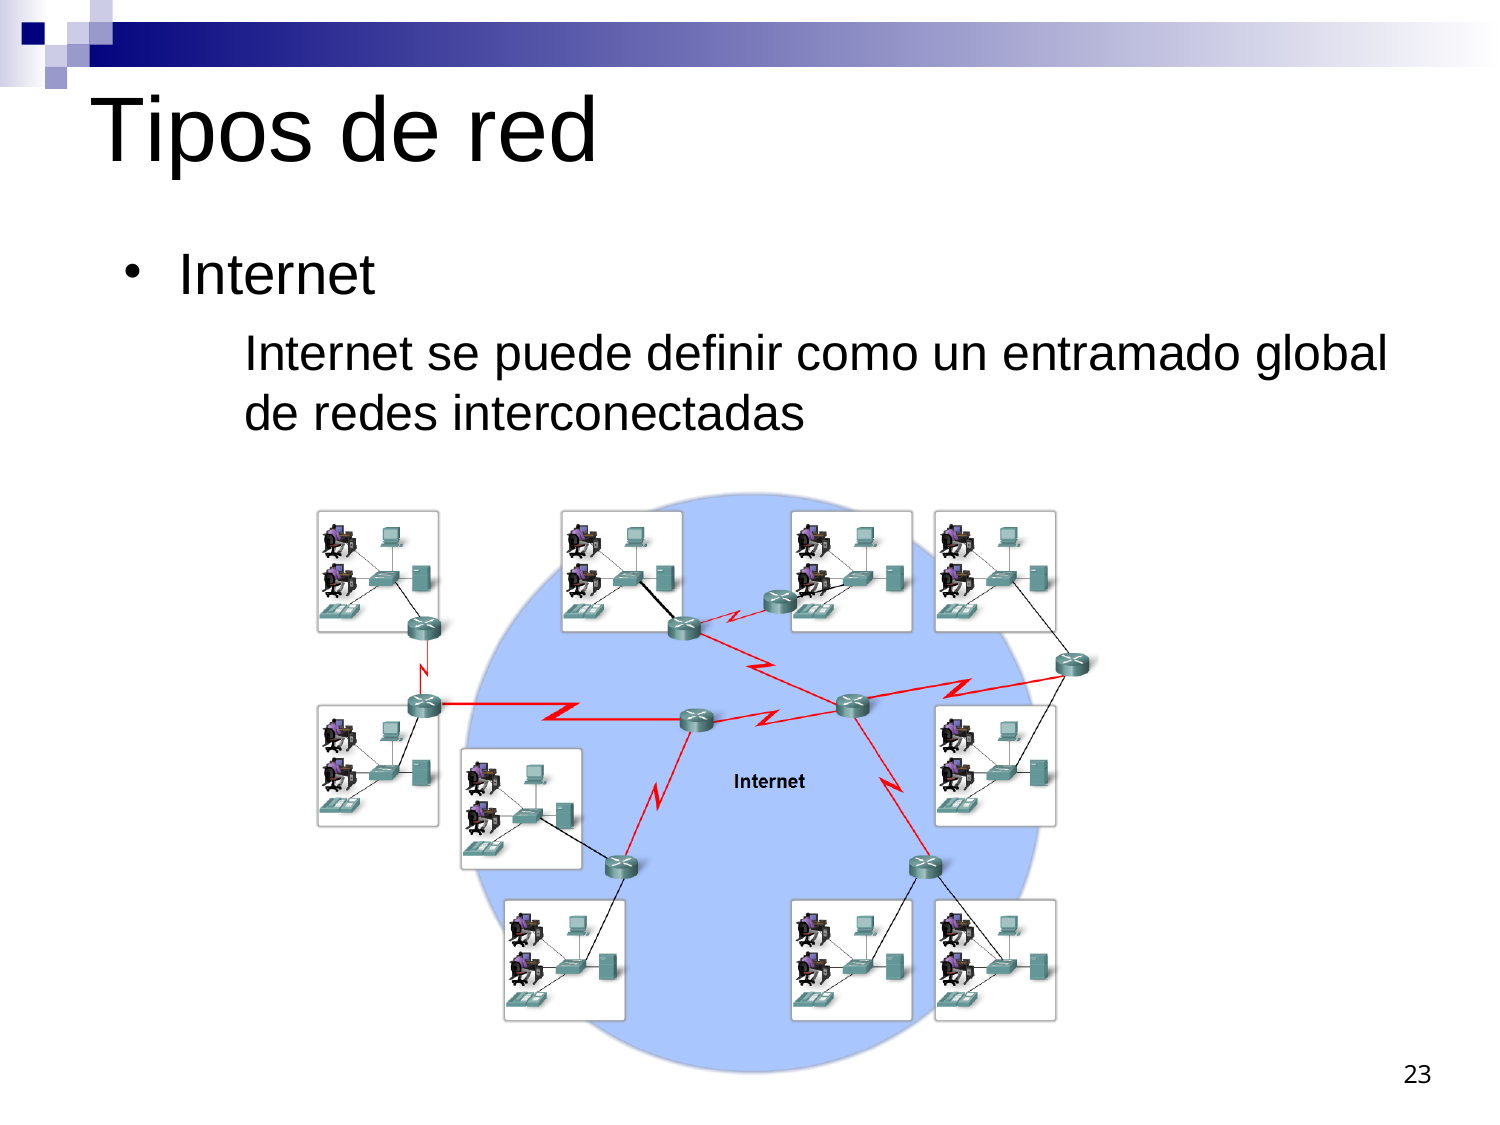

Tipos de red
Internet
Internet se puede definir como un entramado global de redes interconectadas